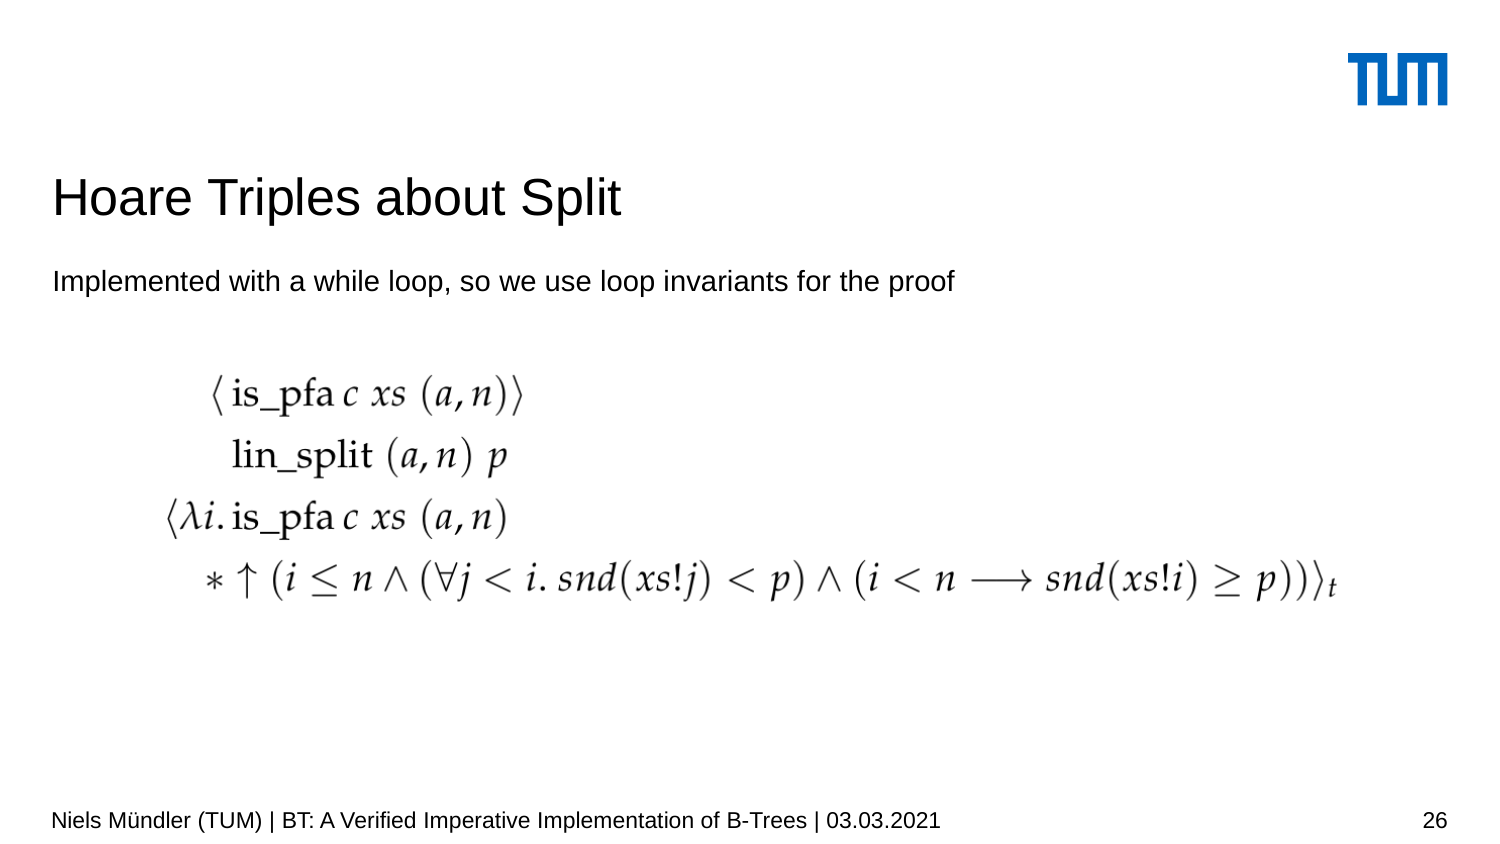

# Hoare Triples about Split
Implemented with a while loop, so we use loop invariants for the proof
Niels Mündler (TUM) | BT: A Verified Imperative Implementation of B-Trees
26